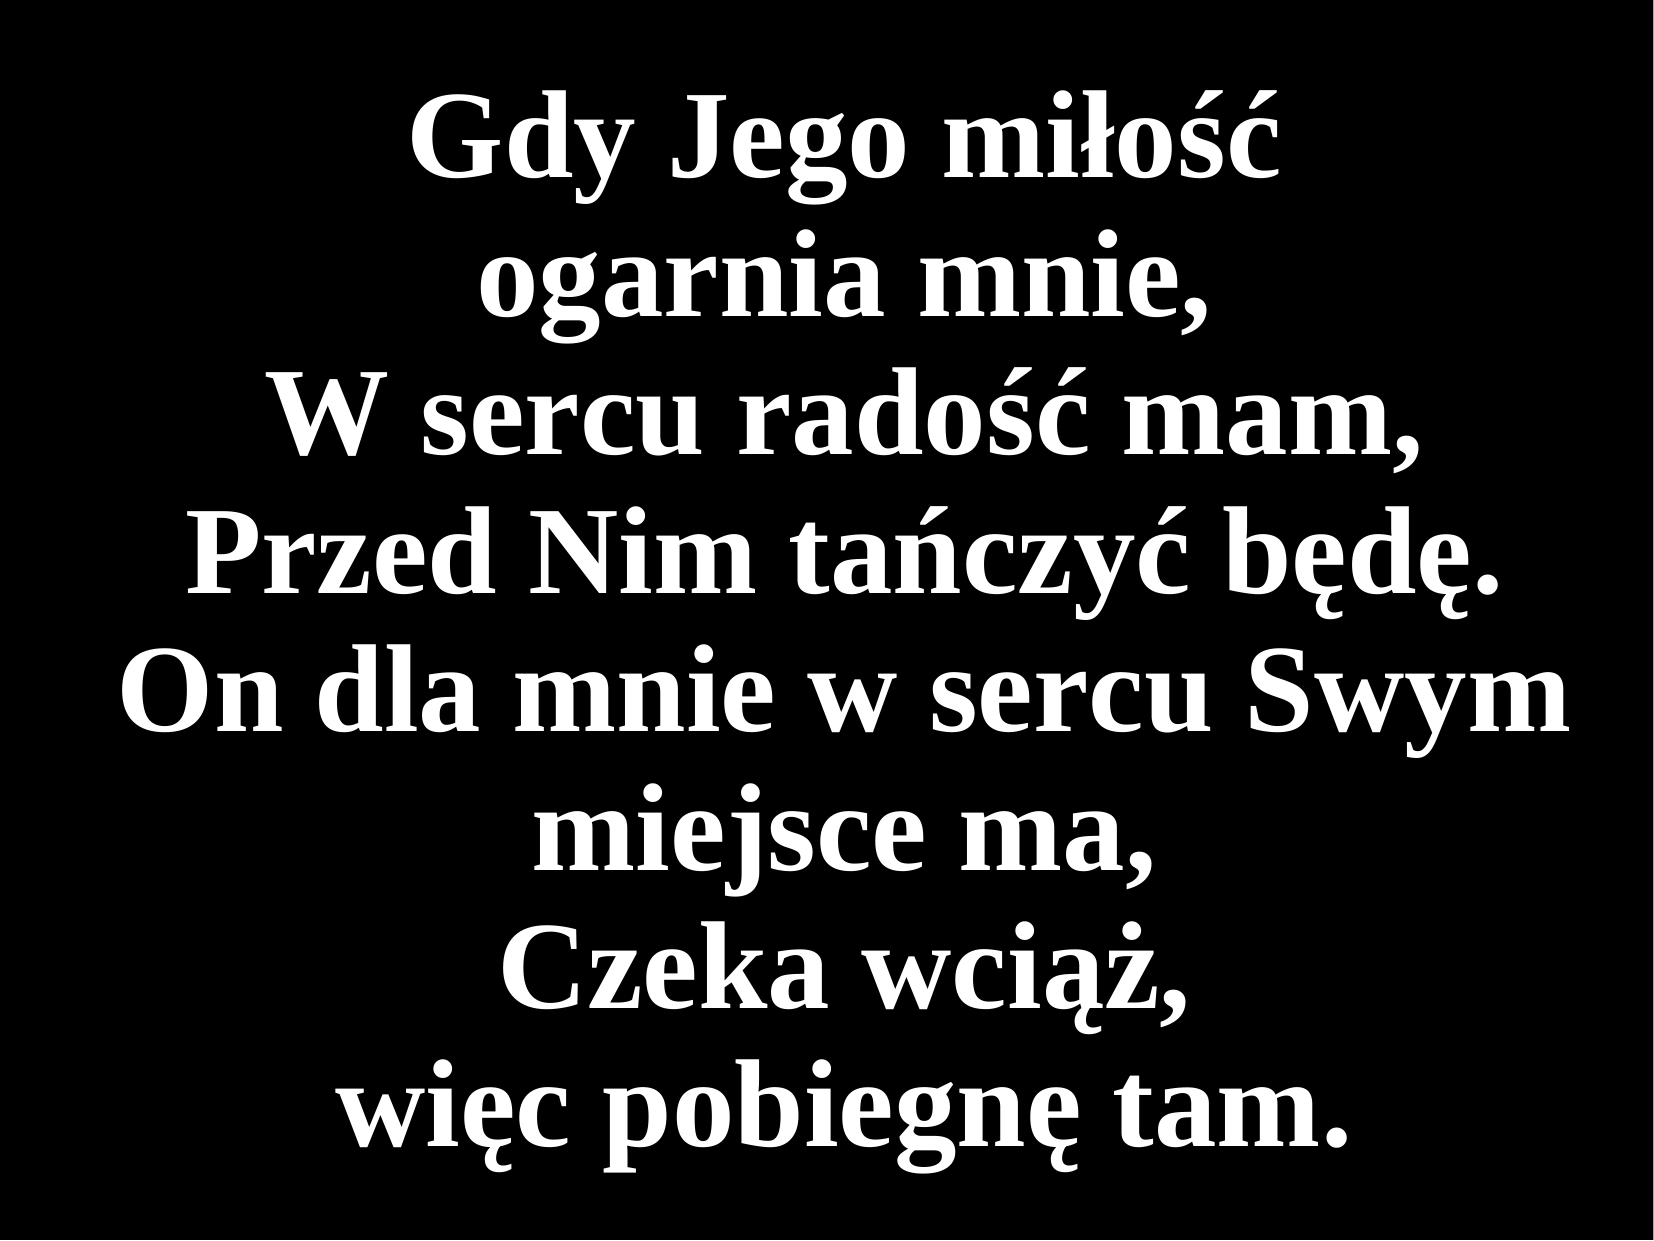

# Gdy Jego miłość
ogarnia mnie,
W sercu radość mam,
Przed Nim tańczyć będę.
On dla mnie w sercu Swym
miejsce ma,
Czeka wciąż,
więc pobiegnę tam.